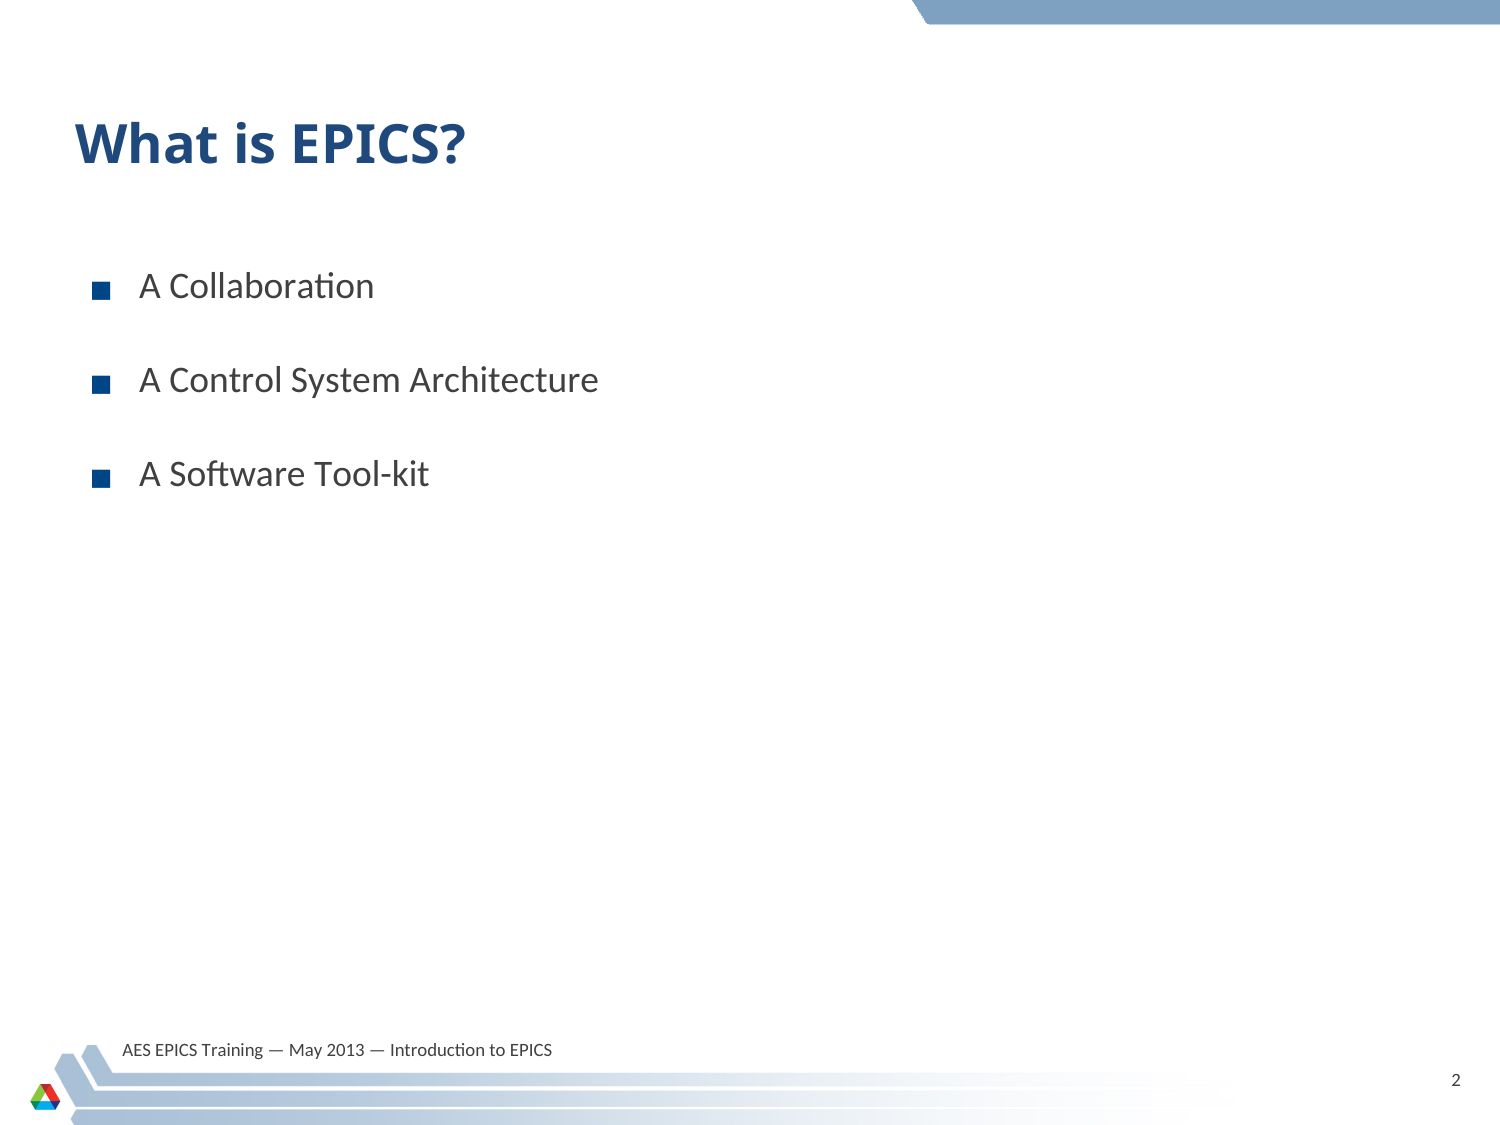

# What is EPICS?
A Collaboration
A Control System Architecture
A Software Tool-kit
AES EPICS Training — May 2013 — Introduction to EPICS
2